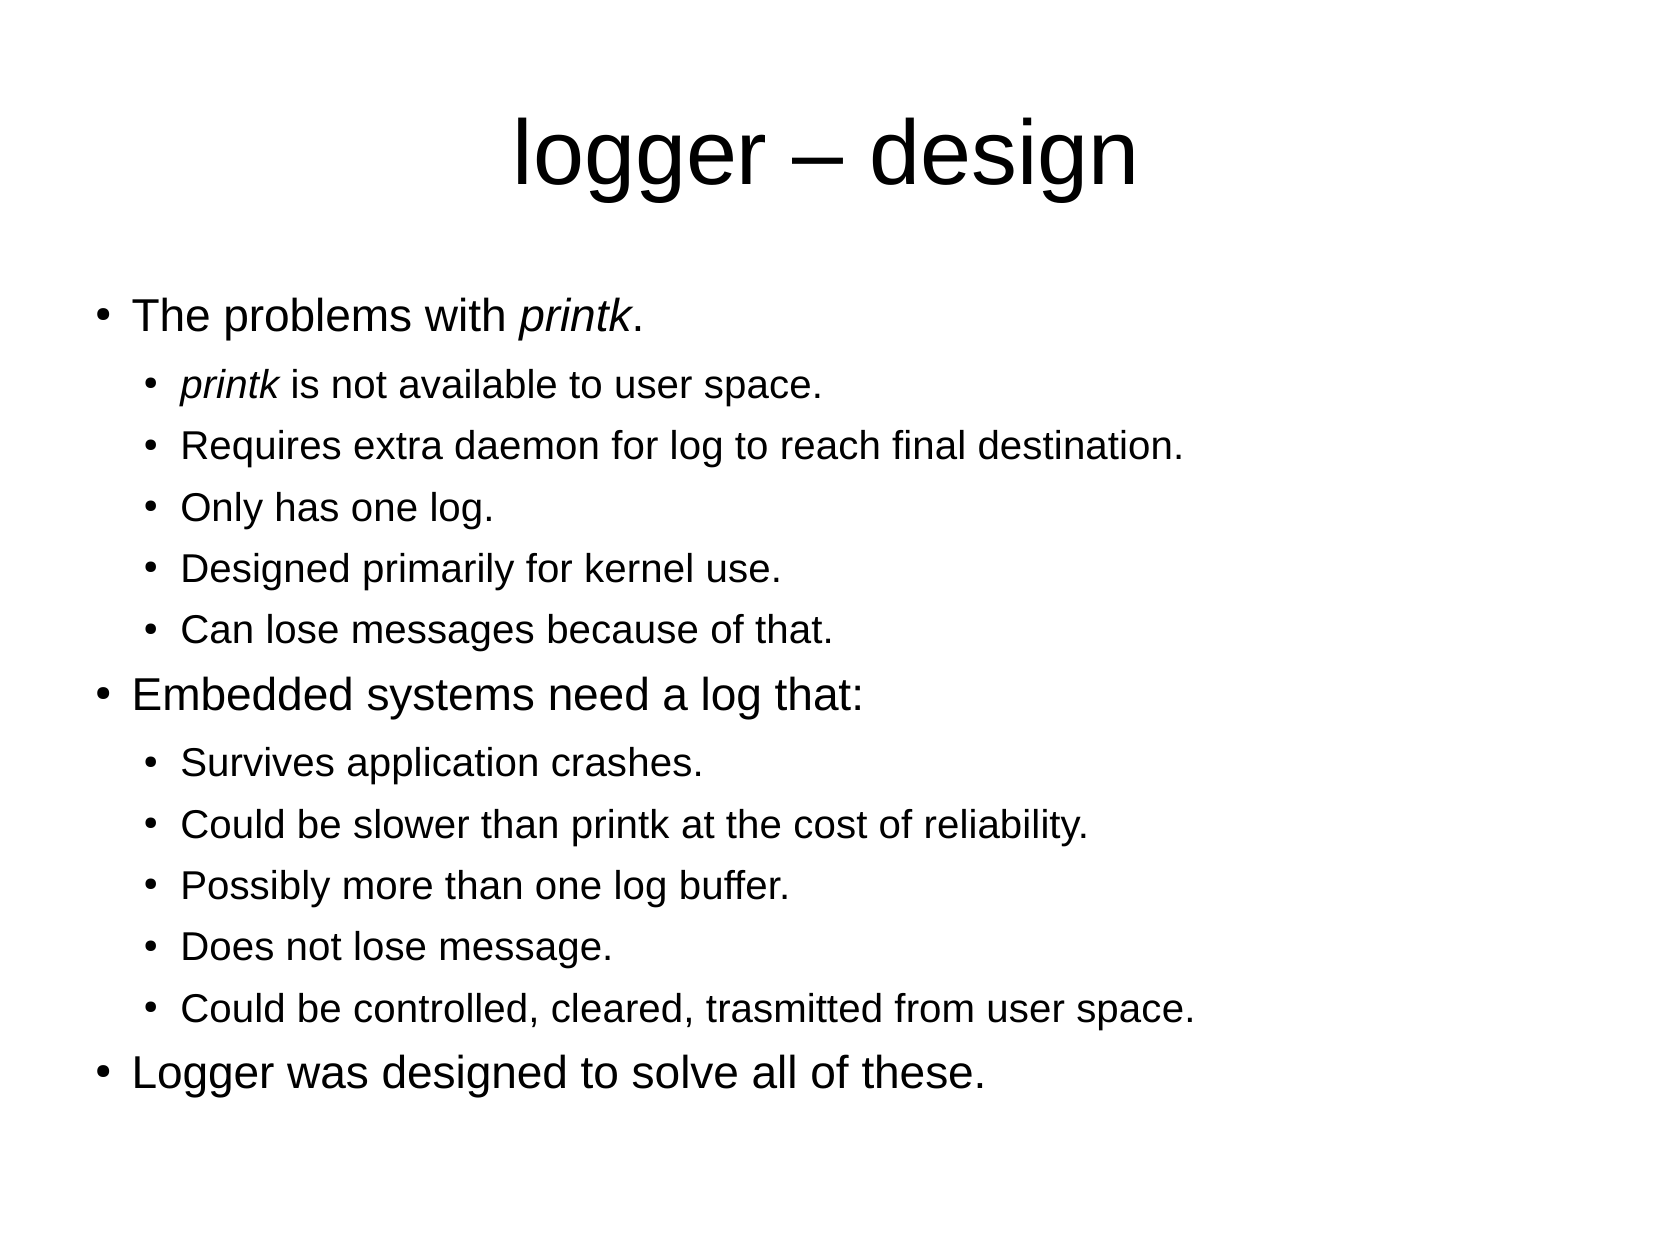

# logger – design
The problems with printk.
printk is not available to user space.
Requires extra daemon for log to reach final destination.
Only has one log.
Designed primarily for kernel use.
Can lose messages because of that.
Embedded systems need a log that:
Survives application crashes.
Could be slower than printk at the cost of reliability.
Possibly more than one log buffer.
Does not lose message.
Could be controlled, cleared, trasmitted from user space.
Logger was designed to solve all of these.